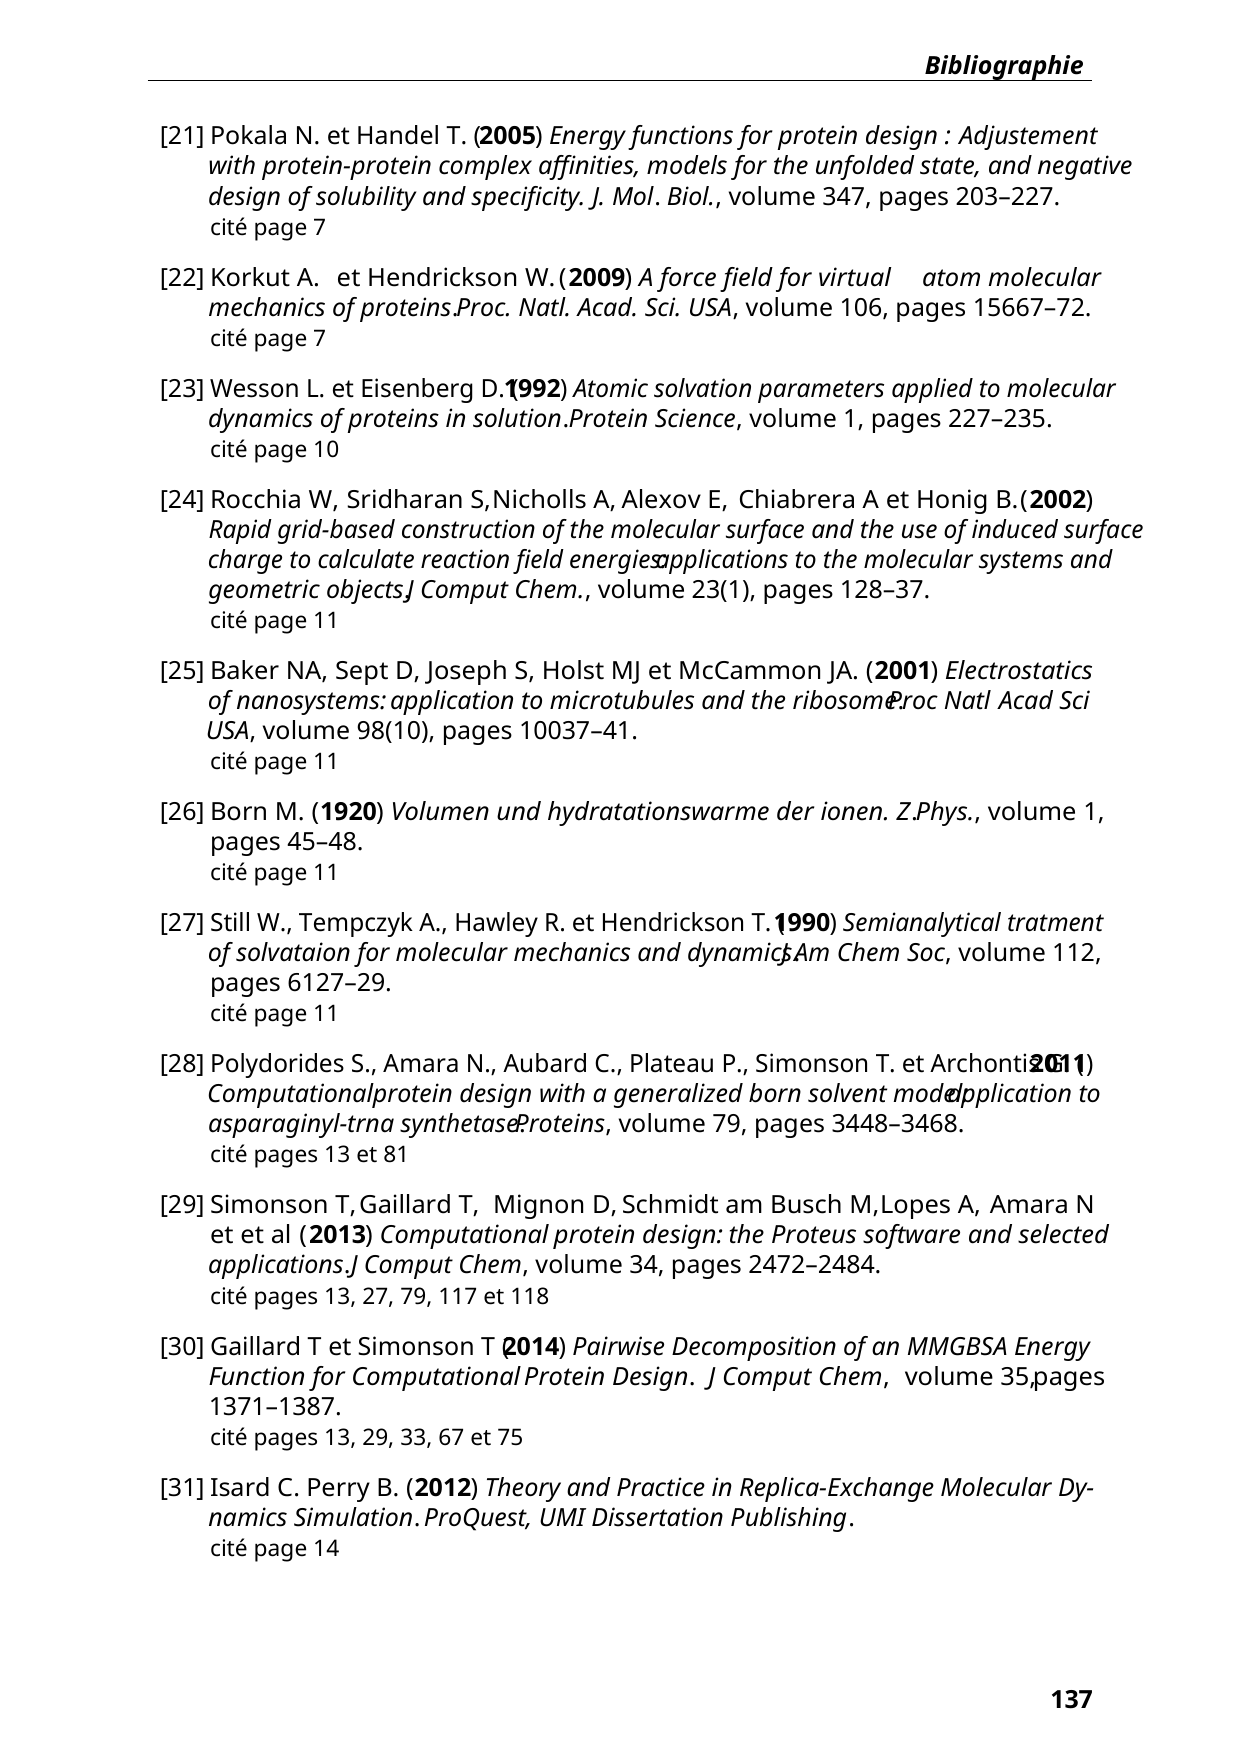

Bibliographie
[21]
Pokala N. et Handel T. (
2005
) Energy functions for protein design :
Adjustement
with protein-protein complex affinities, models for the unfolded state, and negative
design of solubility and specificity. J. Mol.
Biol., volume 347, pages 203–227.
cité page 7
[22]
Korkut A.
et Hendrickson W.
(
2009
) A force field for virtual
atom molecular
mechanics of proteins.
Proc. Natl. Acad. Sci. USA, volume 106, pages 15667–72.
cité page 7
[23]
Wesson L. et Eisenberg D. (
1992
) Atomic solvation parameters applied to molecular
dynamics of proteins in solution.
Protein Science, volume 1, pages 227–235.
cité page 10
[24]
Rocchia W,
Sridharan S,
Nicholls A,
Alexov E,
Chiabrera A et Honig B.
(
2002
)
Rapid grid-based construction of the molecular surface and the use of induced surface
charge to calculate reaction field energies:
applications to the molecular systems and
geometric objects.
J Comput Chem., volume 23(1), pages 128–37.
cité page 11
[25]
Baker NA, Sept D, Joseph S, Holst MJ et McCammon JA. (
2001
) Electrostatics
of nanosystems:
application to microtubules and the ribosome.
Proc Natl
Acad Sci
USA, volume 98(10), pages 10037–41.
cité page 11
[26]
Born M. (
1920
) Volumen und hydratationswarme der ionen. Z.
Phys., volume 1,
pages 45–48.
cité page 11
[27]
Still W., Tempczyk A., Hawley R. et Hendrickson T. (
1990
) Semianalytical tratment
of solvataion for molecular mechanics and dynamics.
J Am Chem Soc, volume 112,
pages 6127–29.
cité page 11
[28]
Polydorides S., Amara N., Aubard C., Plateau P., Simonson T. et Archontis G. (
2011
)
Computational
protein design with a generalized born solvent model:
application to
asparaginyl-trna synthetase.
Proteins, volume 79, pages 3448–3468.
cité pages 13 et 81
[29]
Simonson T,
Gaillard T,
Mignon D,
Schmidt am Busch M,
Lopes A,
Amara N
et et al
(
2013
) Computational
protein design:
the Proteus software and selected
applications.
J Comput Chem, volume 34, pages 2472–2484.
cité pages 13, 27, 79, 117 et 118
[30]
Gaillard T et Simonson T (
2014
) Pairwise Decomposition of an MMGBSA Energy
Function for Computational
Protein Design.
J Comput Chem,
volume 35,
pages
1371–1387.
cité pages 13, 29, 33, 67 et 75
[31]
Isard C. Perry B. (
2012
) Theory and Practice in Replica-Exchange Molecular Dy-
namics Simulation.
ProQuest, UMI Dissertation Publishing.
cité page 14
137